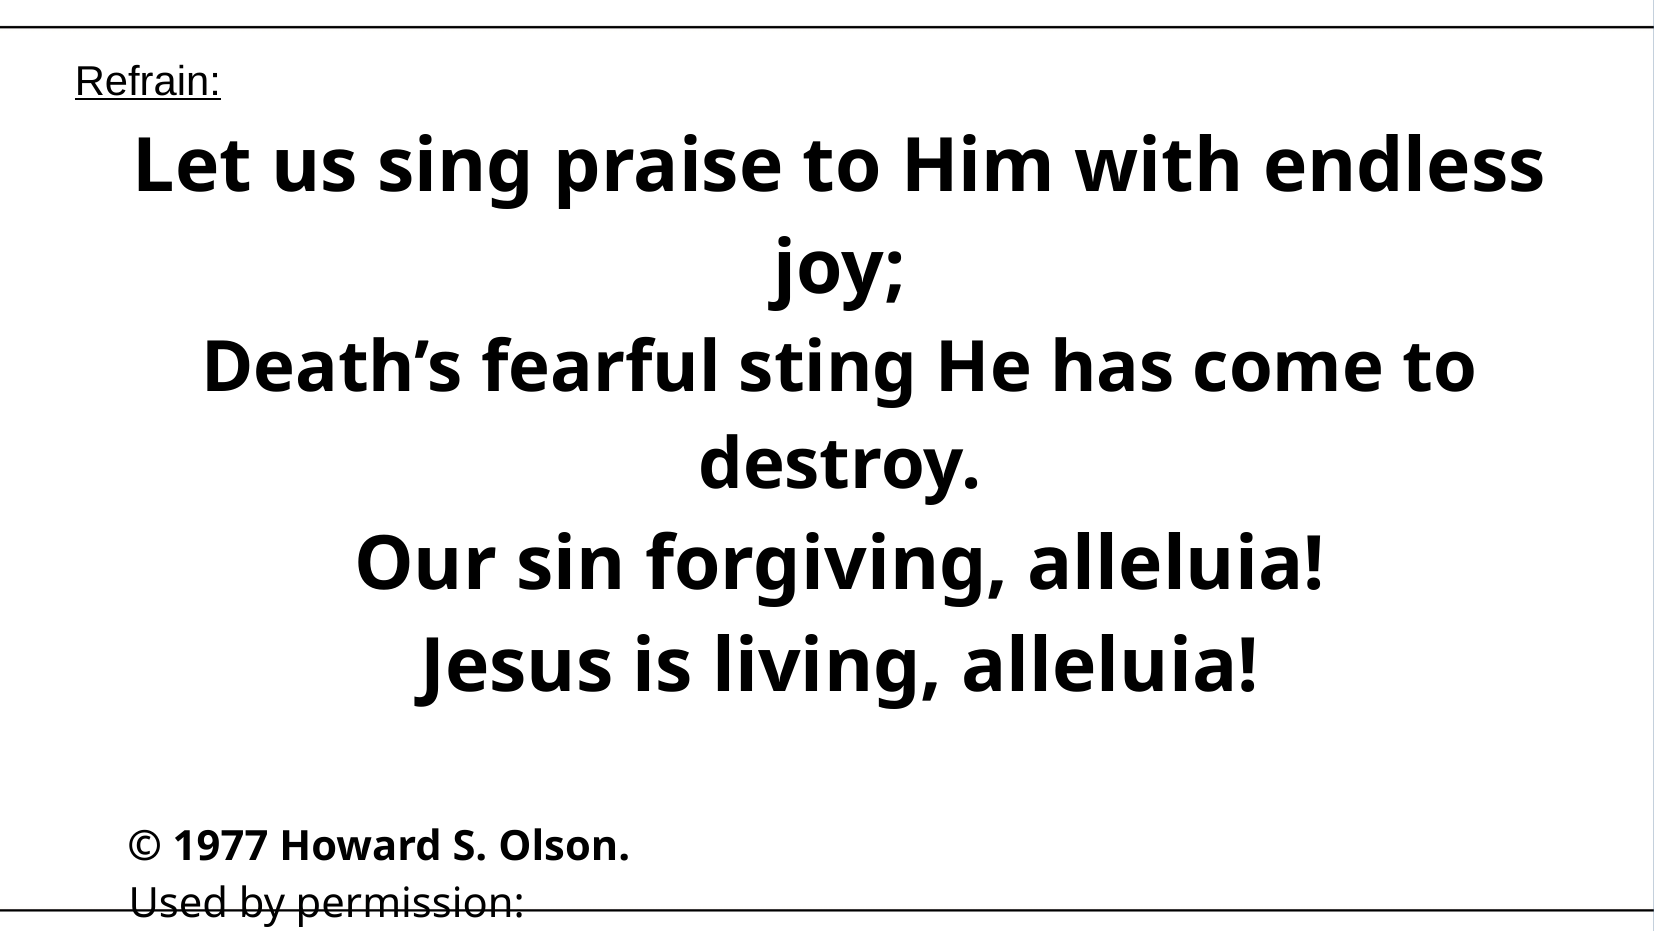

Refrain:
Let us sing praise to Him with endless joy;
Death’s fearful sting He has come to destroy.
Our sin forgiving, alleluia!
Jesus is living, alleluia!
 © 1977 Howard S. Olson.
 Used by permission:
 LSB Hymn License
 .NET, no. 100011038.